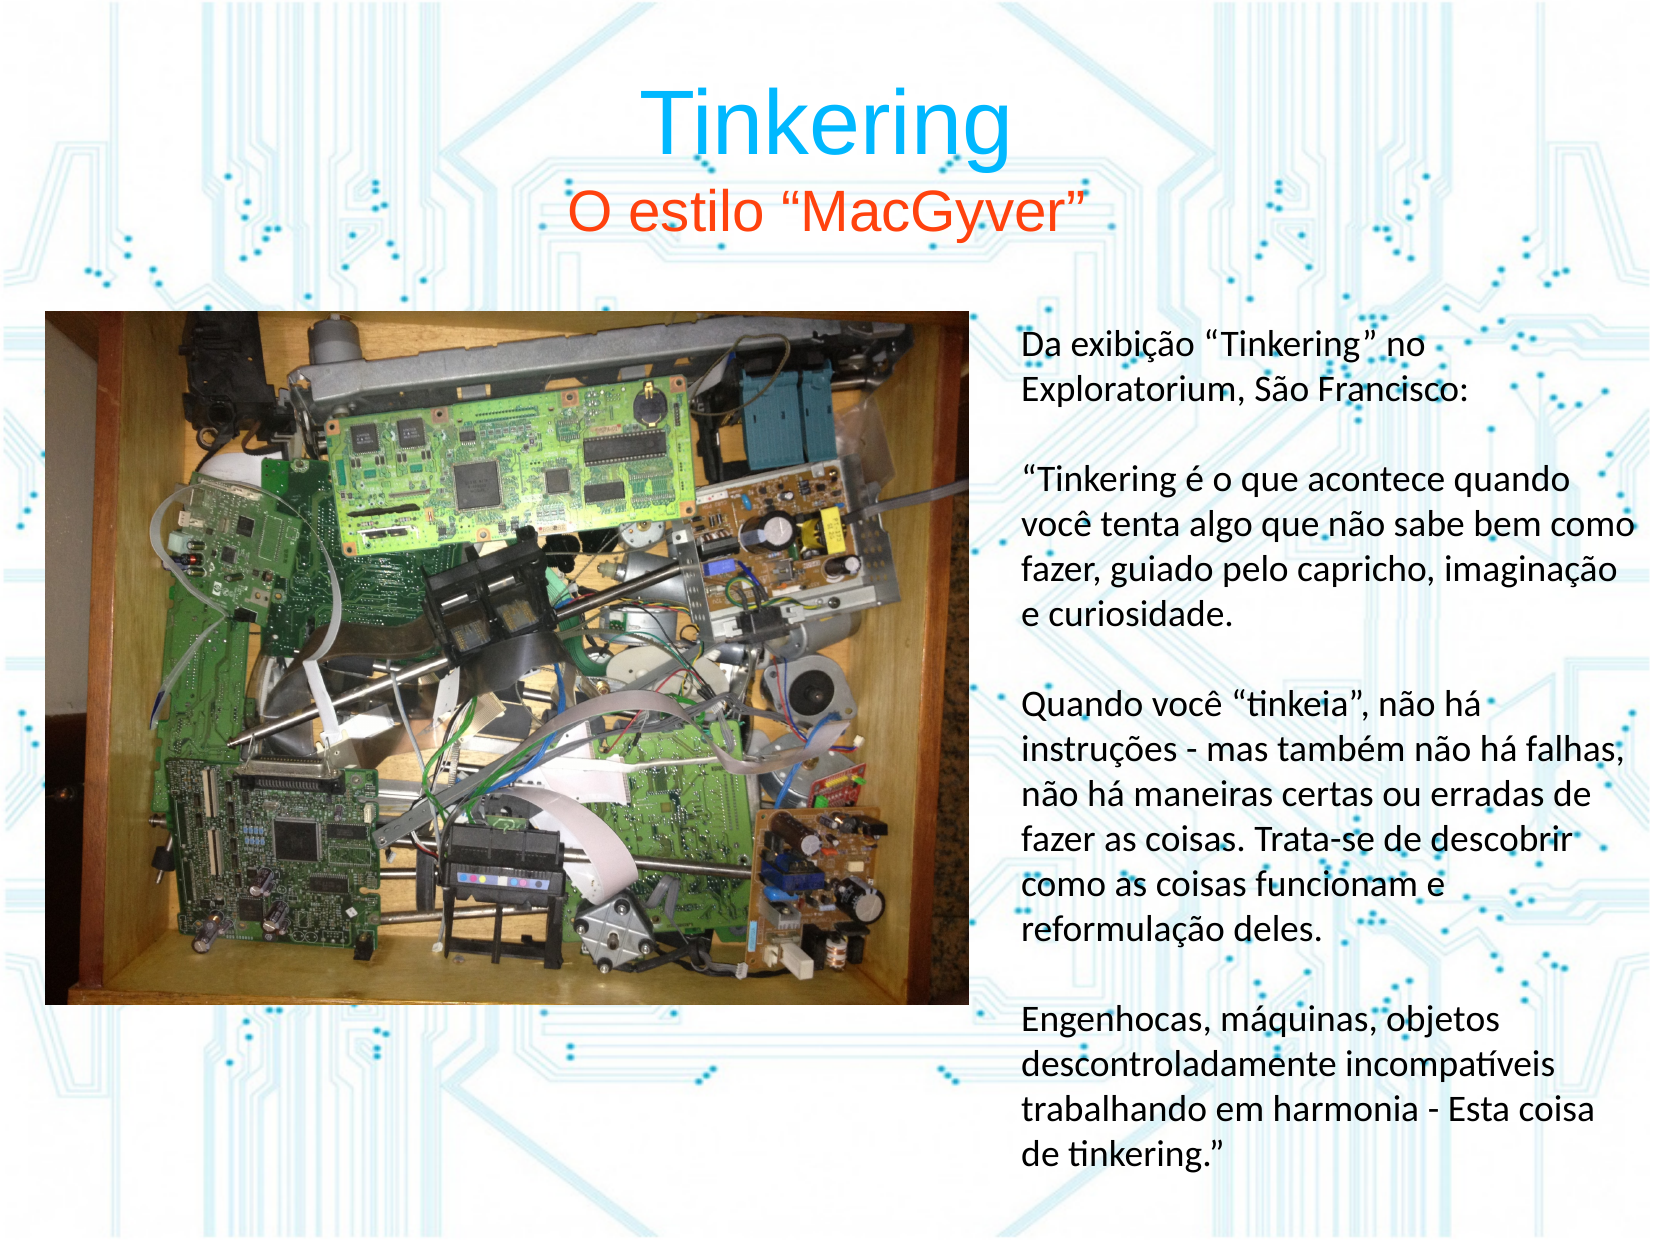

Tinkering
O estilo “MacGyver”
Da exibição “Tinkering” no Exploratorium, São Francisco:
“Tinkering é o que acontece quando você tenta algo que não sabe bem como fazer, guiado pelo capricho, imaginação e curiosidade.
Quando você “tinkeia”, não há instruções - mas também não há falhas, não há maneiras certas ou erradas de fazer as coisas. Trata-se de descobrir como as coisas funcionam e reformulação deles.
Engenhocas, máquinas, objetos descontroladamente incompatíveis trabalhando em harmonia - Esta coisa de tinkering.”